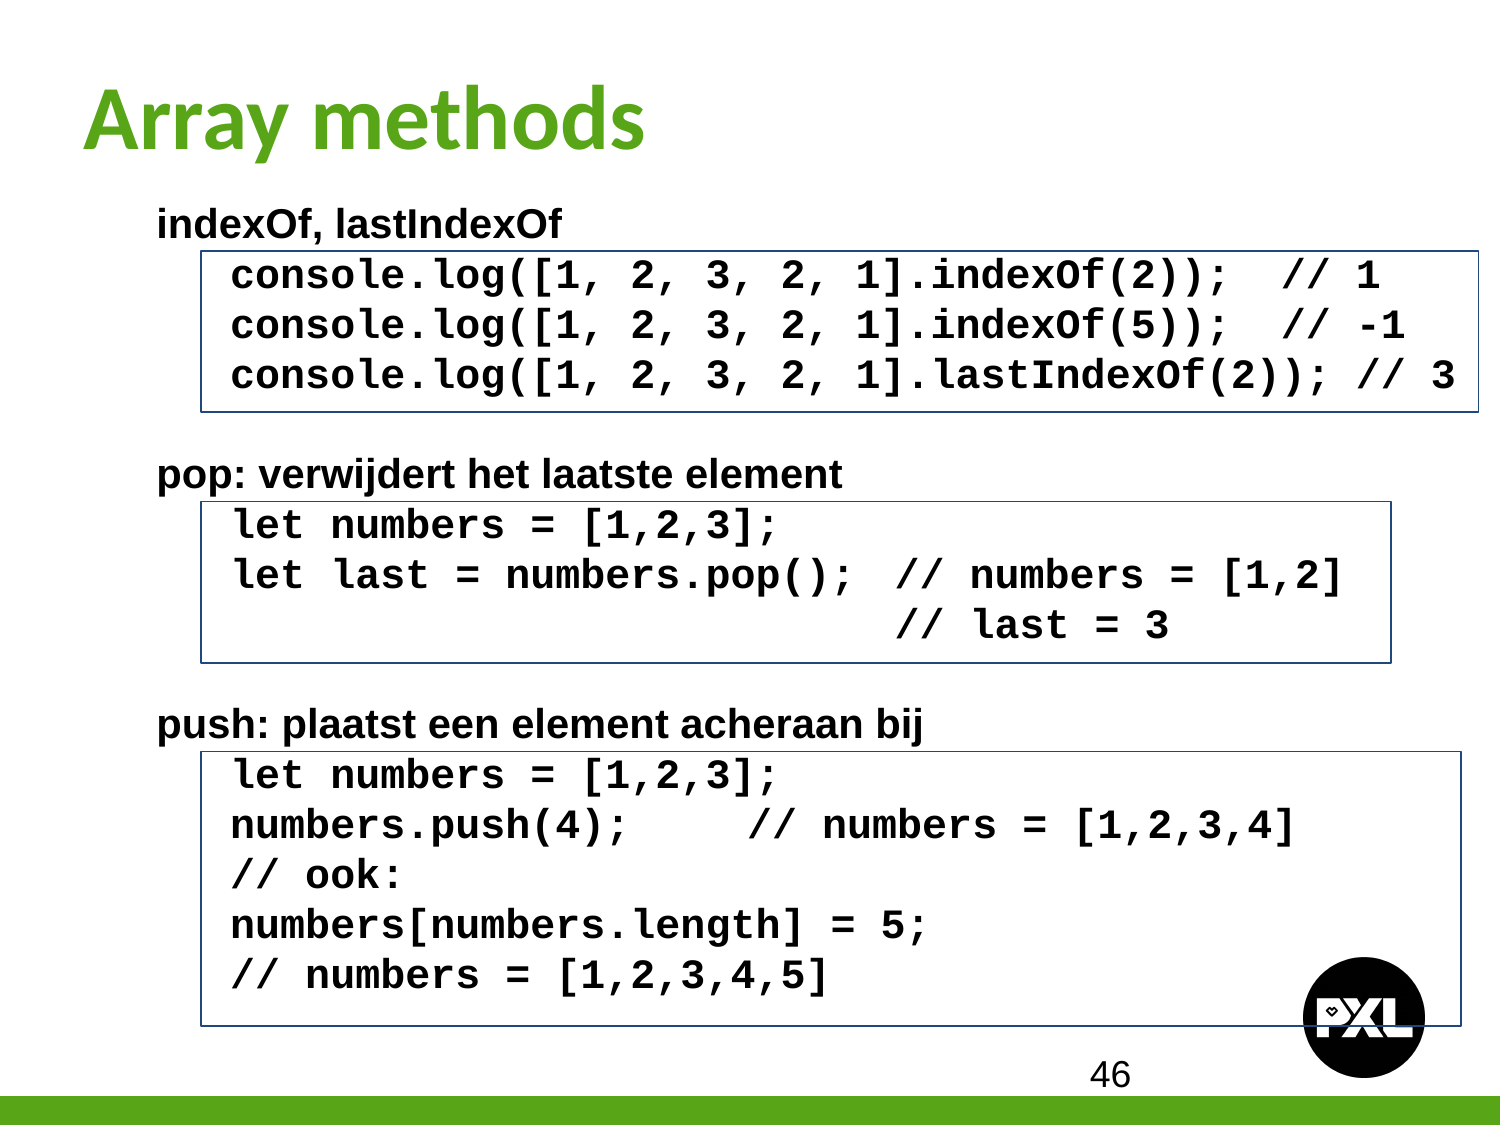

Array methods
indexOf, lastIndexOf
	console.log([1, 2, 3, 2, 1].indexOf(2)); // 1
	console.log([1, 2, 3, 2, 1].indexOf(5)); // -1
	console.log([1, 2, 3, 2, 1].lastIndexOf(2)); // 3
pop: verwijdert het laatste element
	let numbers = [1,2,3];
	let last = numbers.pop();	// numbers = [1,2]
										// last = 3
push: plaatst een element acheraan bij
	let numbers = [1,2,3];
	numbers.push(4);		// numbers = [1,2,3,4]
	// ook:
	numbers[numbers.length] = 5;
	// numbers = [1,2,3,4,5]